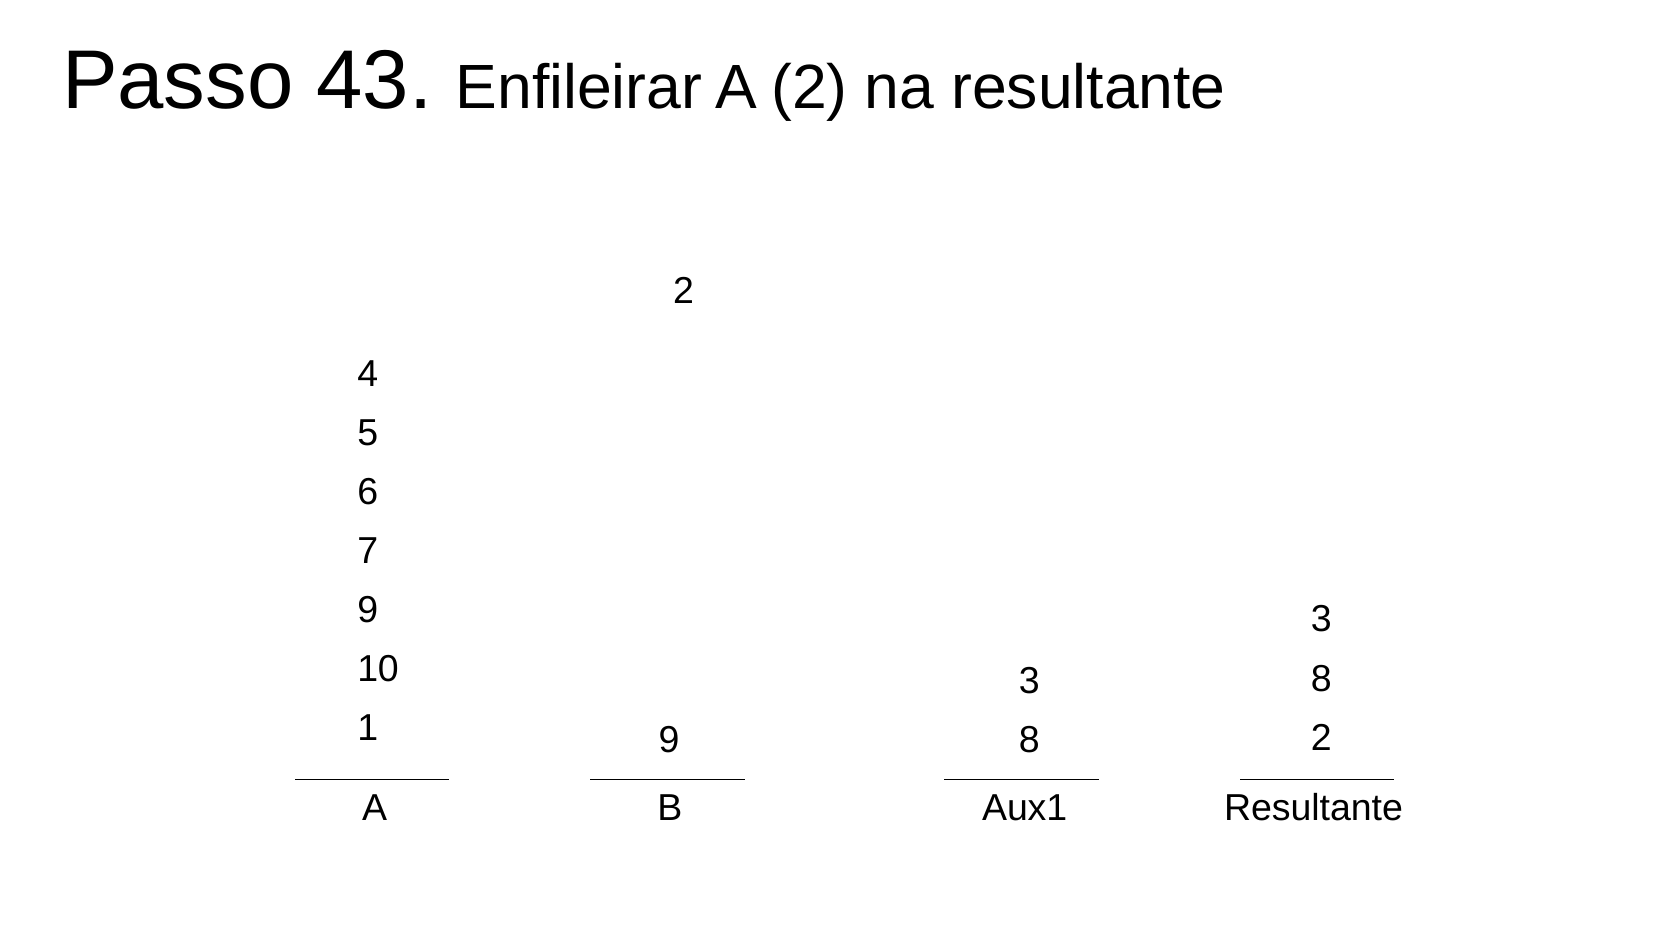

Passo 43. Enfileirar A (2) na resultante
2
4
5
6
7
9
3
10
8
3
1
2
9
8
A
B
Aux1
Resultante